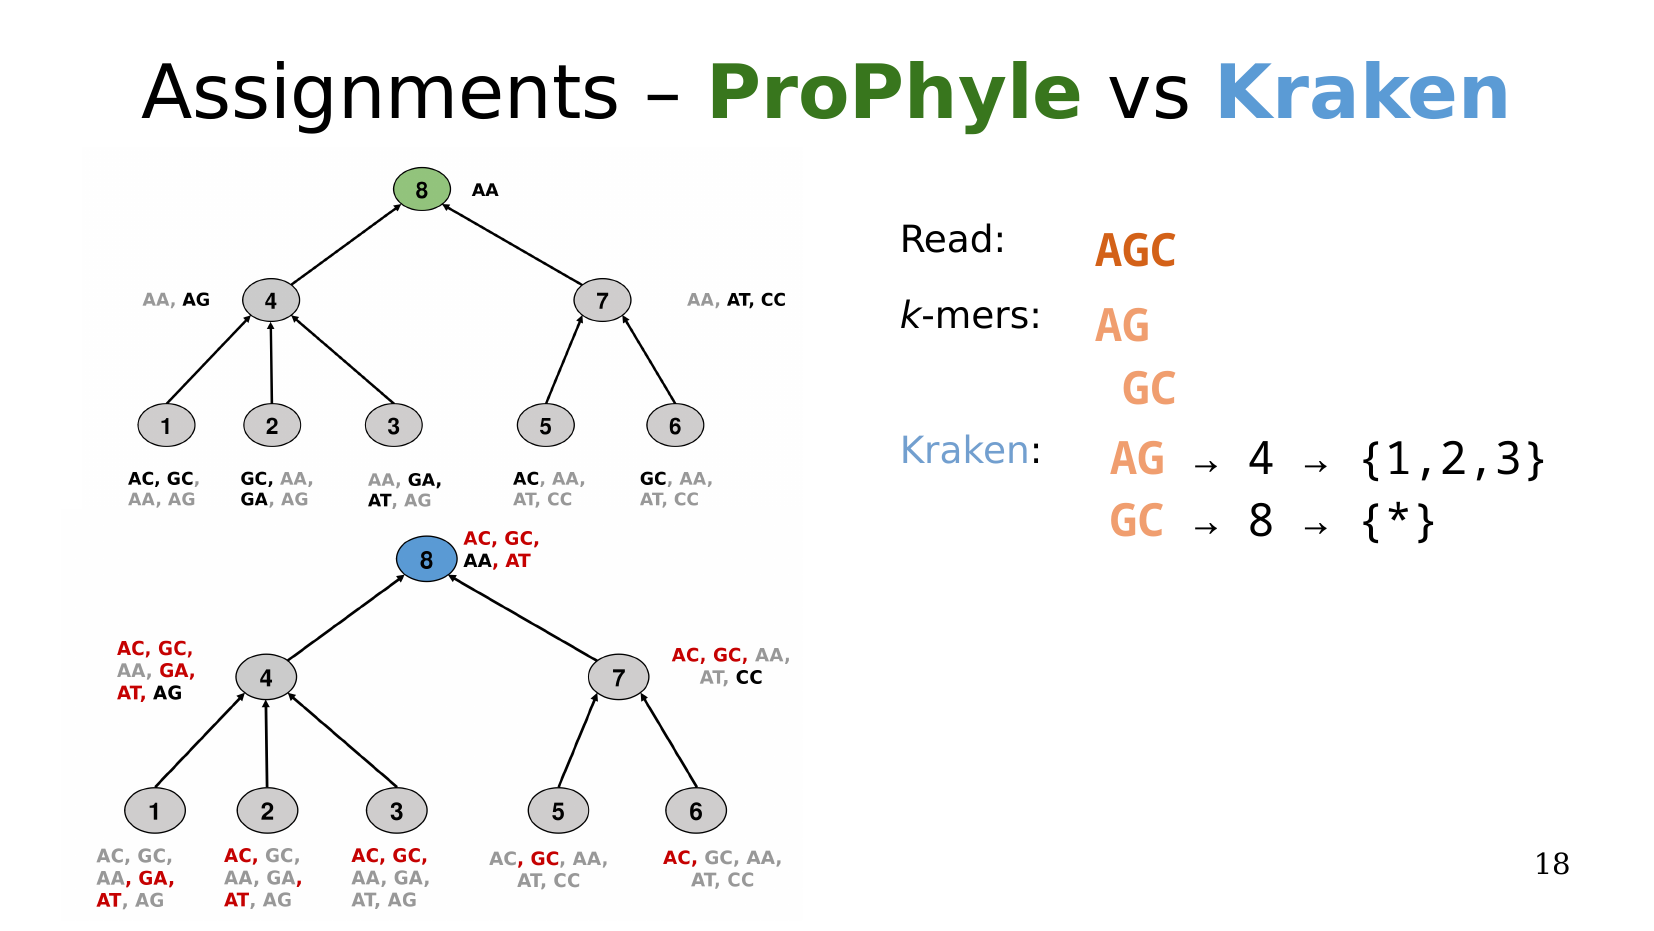

# Assignments – ProPhyle vs Kraken
Read:
AGC
AG
 GC
k-mers:
AG → 4 → {1,2,3}
GC → 8 → {*}
Kraken:
18